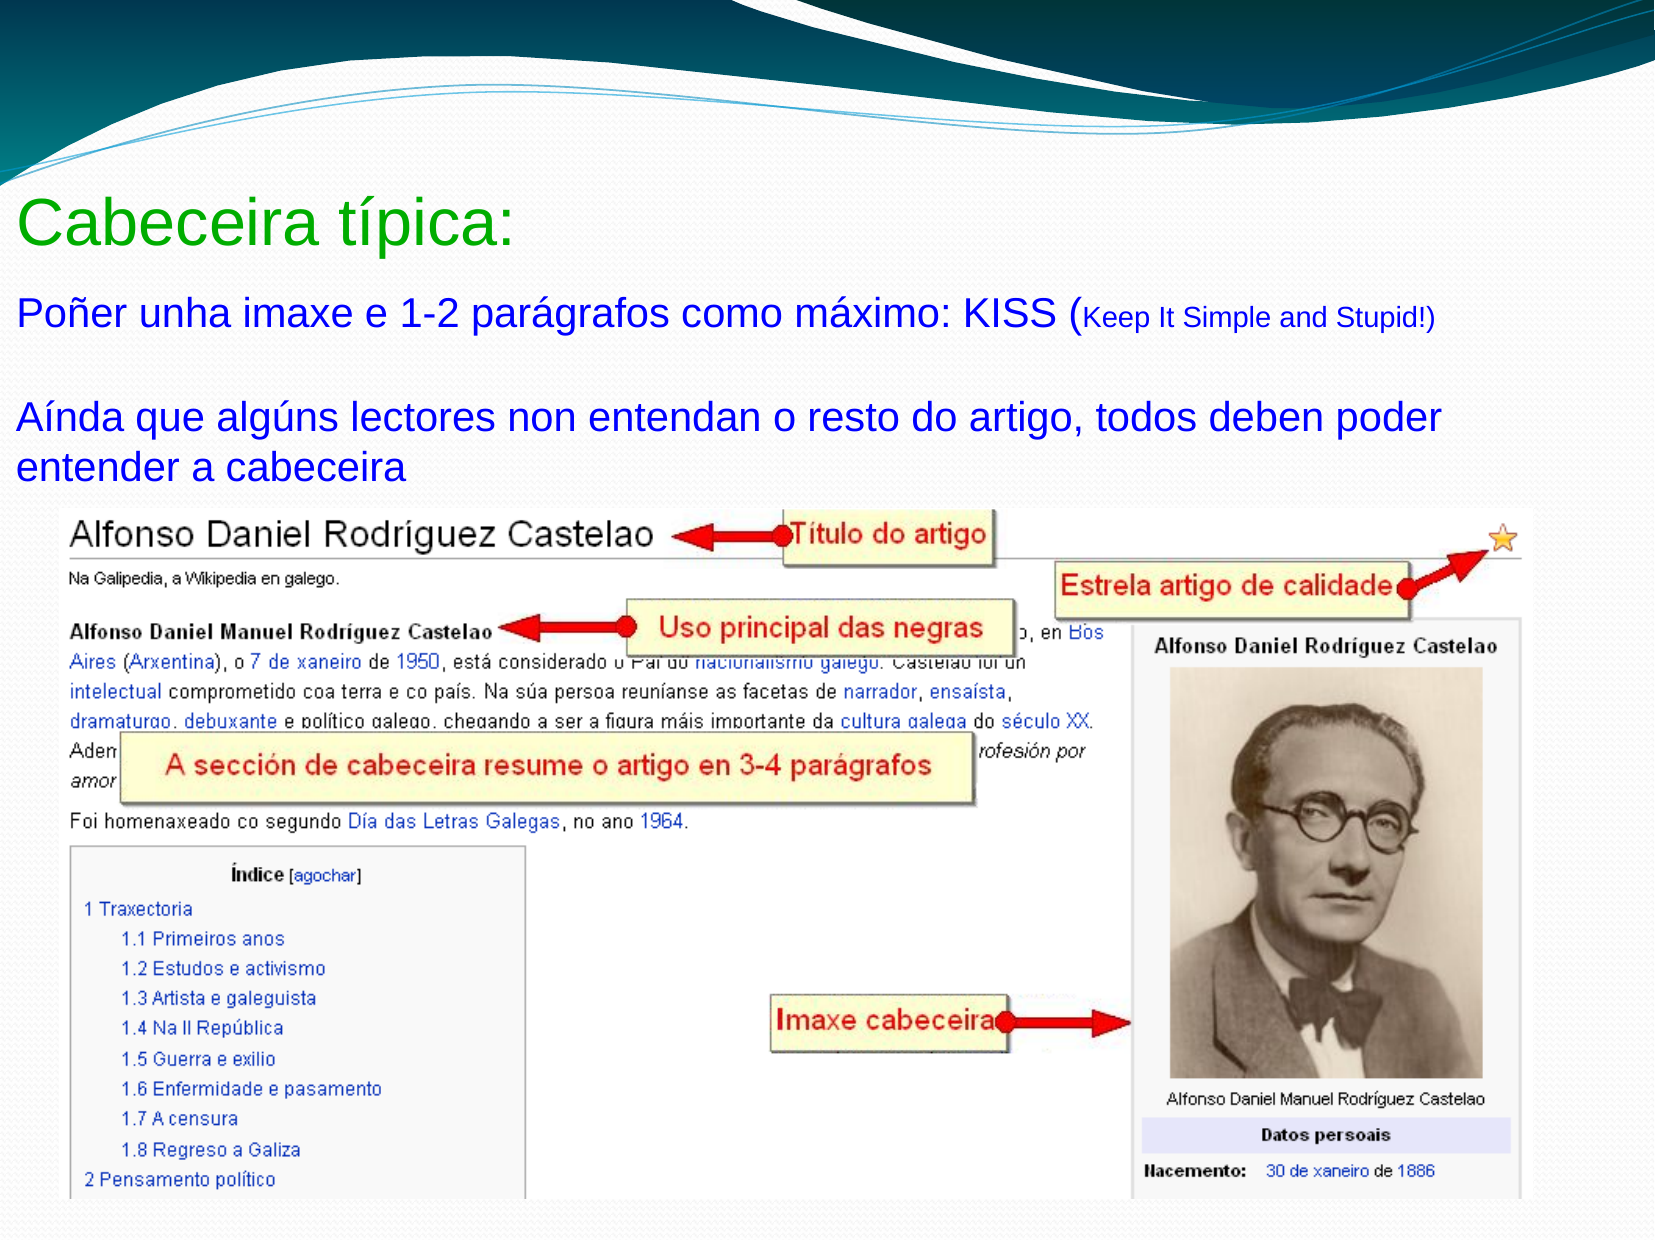

# Cabeceira típica:
Poñer unha imaxe e 1-2 parágrafos como máximo: KISS (Keep It Simple and Stupid!)
Aínda que algúns lectores non entendan o resto do artigo, todos deben poder entender a cabeceira